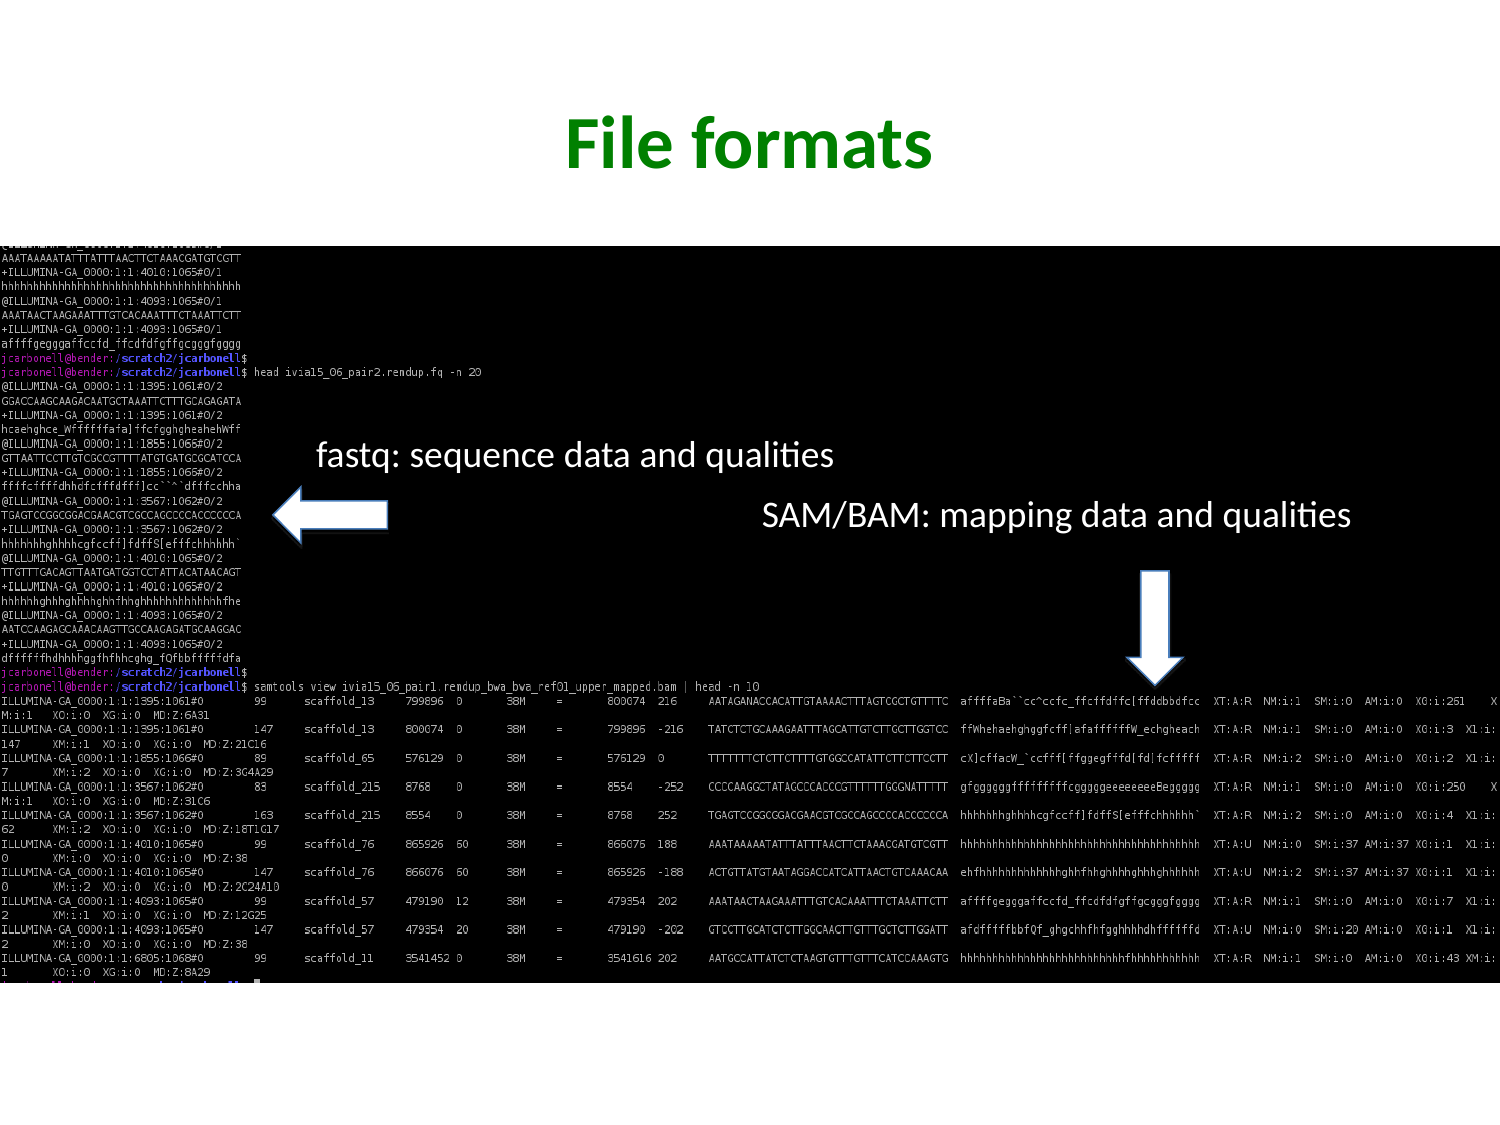

File formats
fastq: sequence data and qualities
SAM/BAM: mapping data and qualities